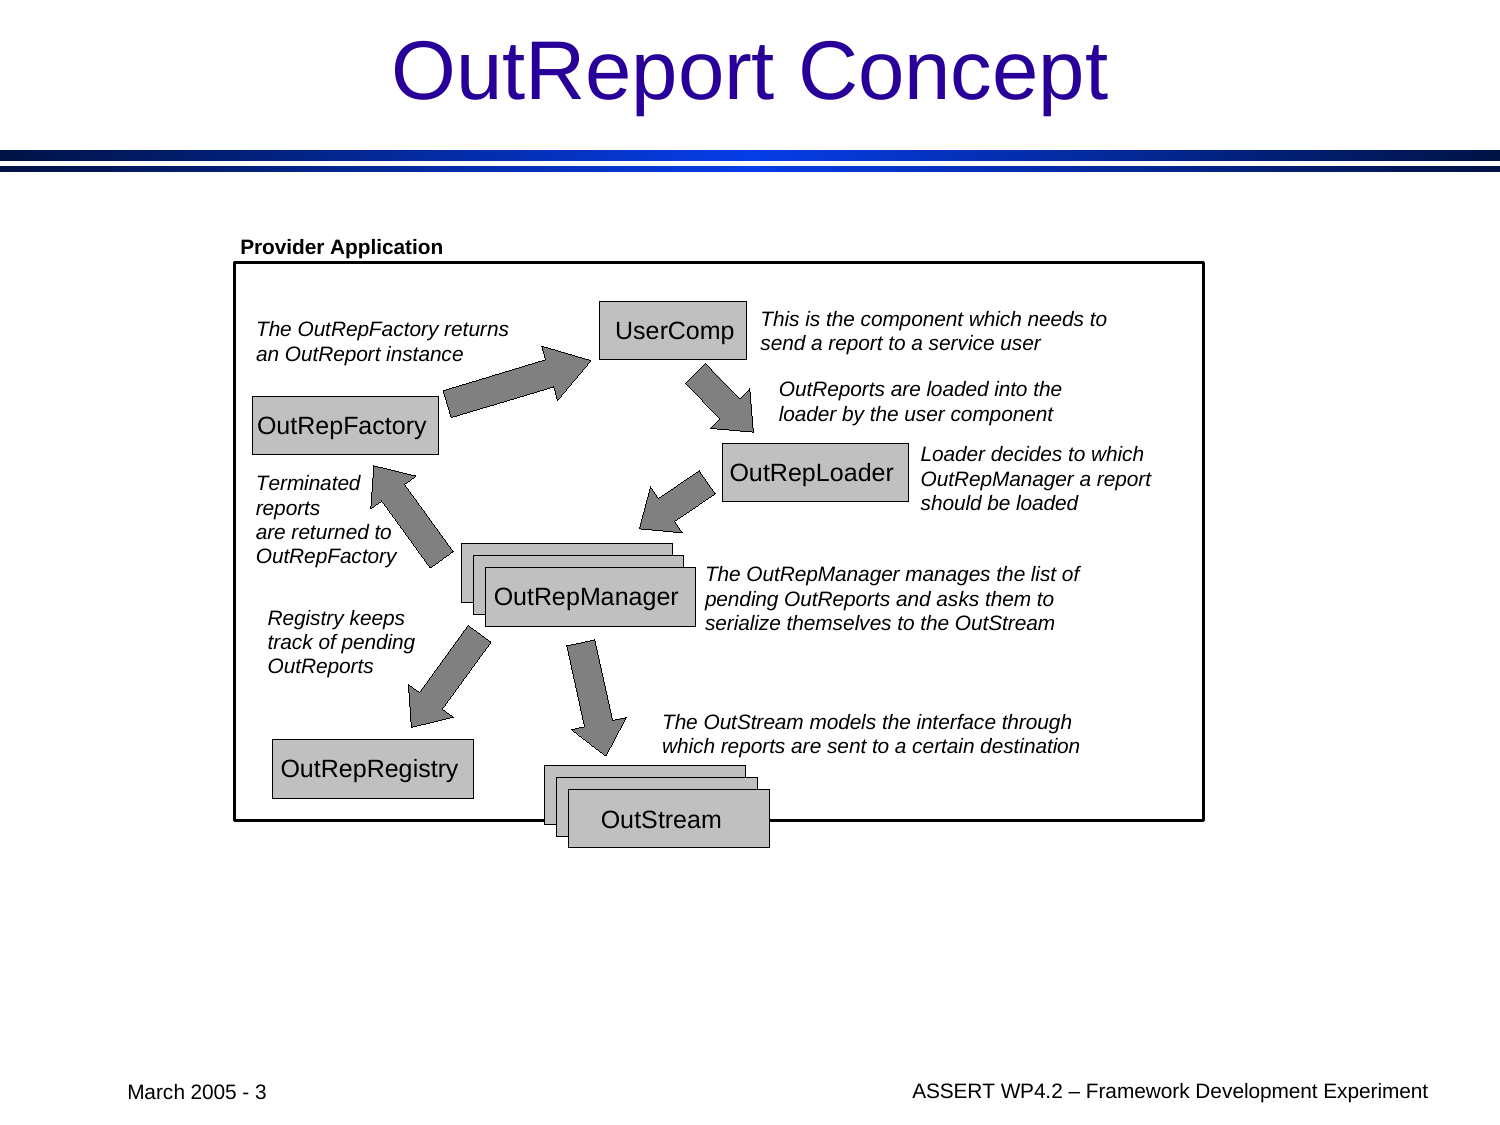

# OutReport Concept
Provider Application
This is the component which needs to
send a report to a service user
The OutRepFactory returns
an OutReport instance
UserComp
OutReports are loaded into the
loader by the user component
OutRepFactory
Loader decides to which
OutRepManager a report
should be loaded
OutRepLoader
Terminated
reports
are returned to
OutRepFactory
The OutRepManager manages the list of
pending OutReports and asks them to
serialize themselves to the OutStream
OutRepManager
Registry keeps
track of pending
OutReports
The OutStream models the interface through
which reports are sent to a certain destination
OutRepRegistry
OutStream